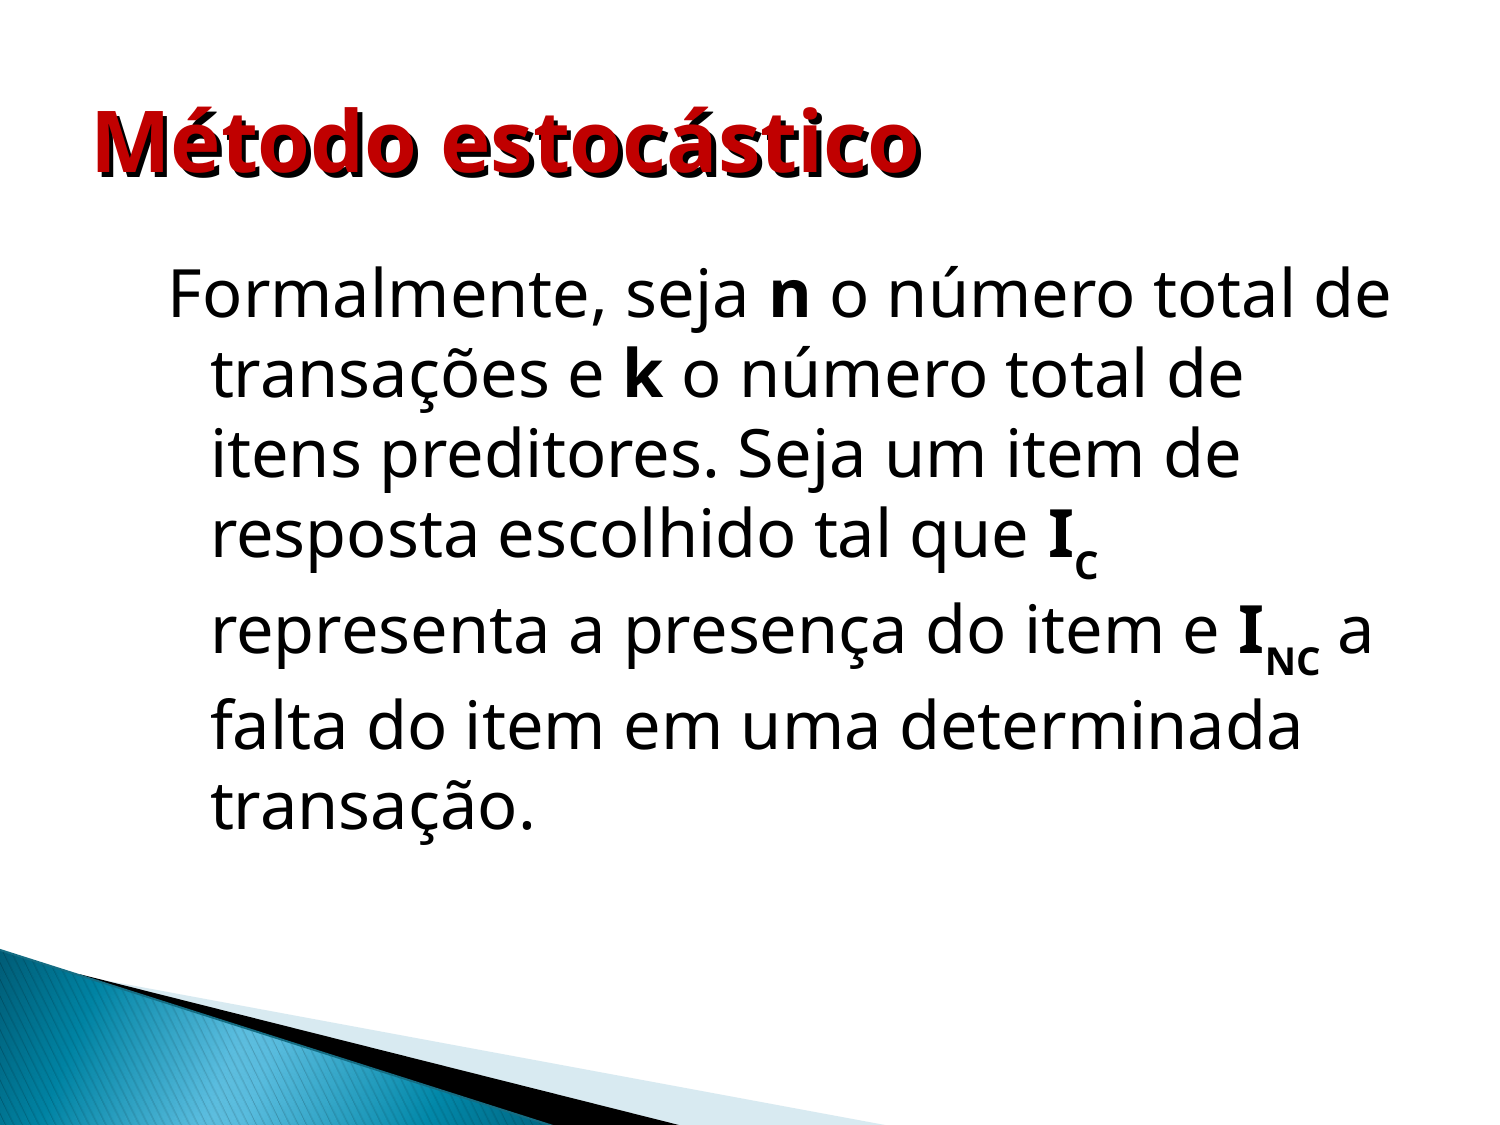

Método estocástico
# Formalmente, seja n o número total de transações e k o número total de itens preditores. Seja um item de resposta escolhido tal que IC representa a presença do item e INC a falta do item em uma determinada transação.